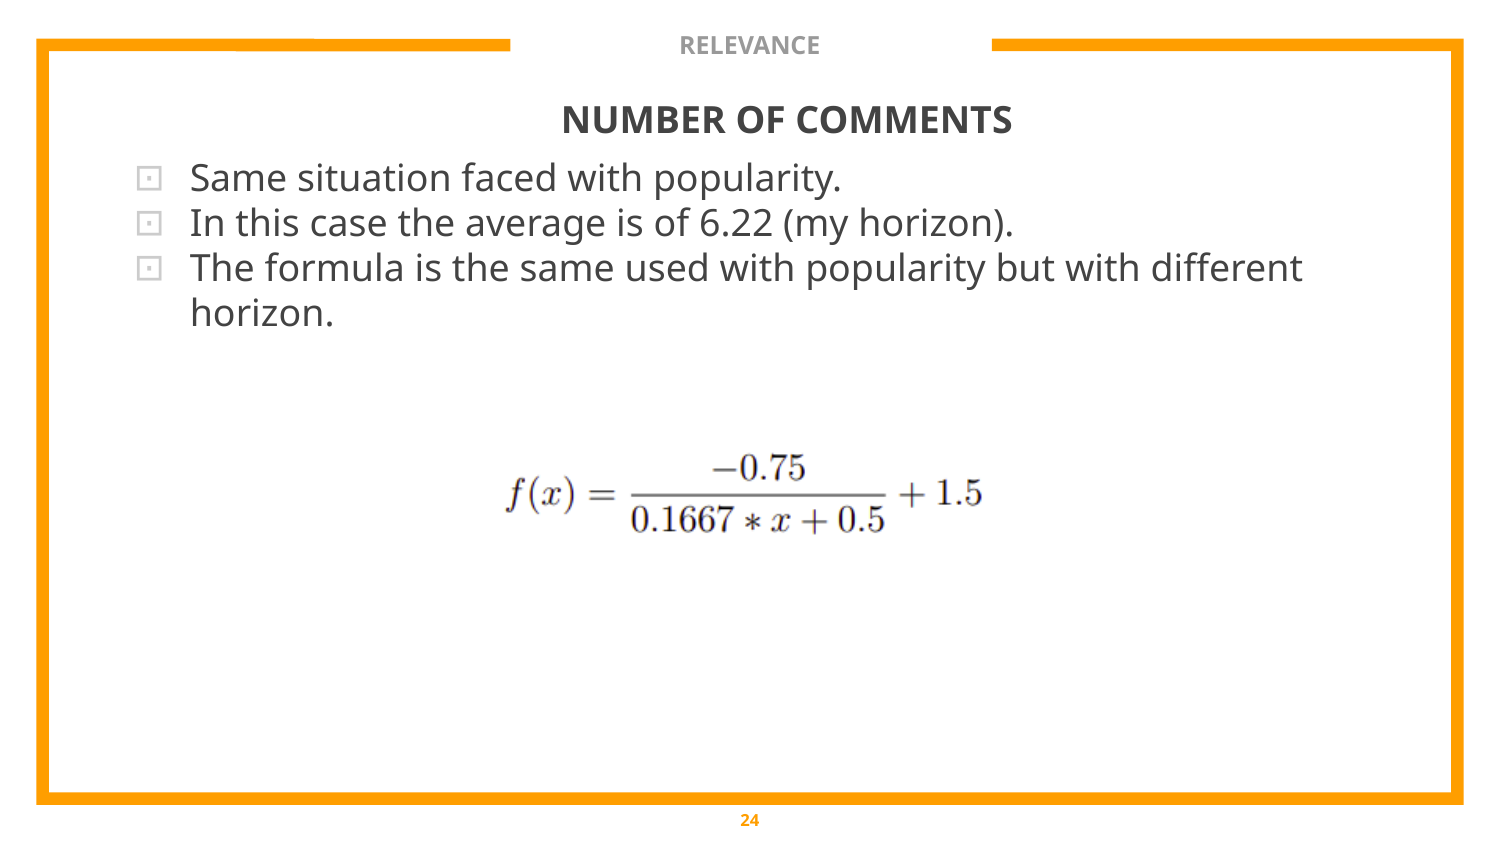

# RELEVANCE
NUMBER OF COMMENTS
Same situation faced with popularity.
In this case the average is of 6.22 (my horizon).
The formula is the same used with popularity but with different horizon.